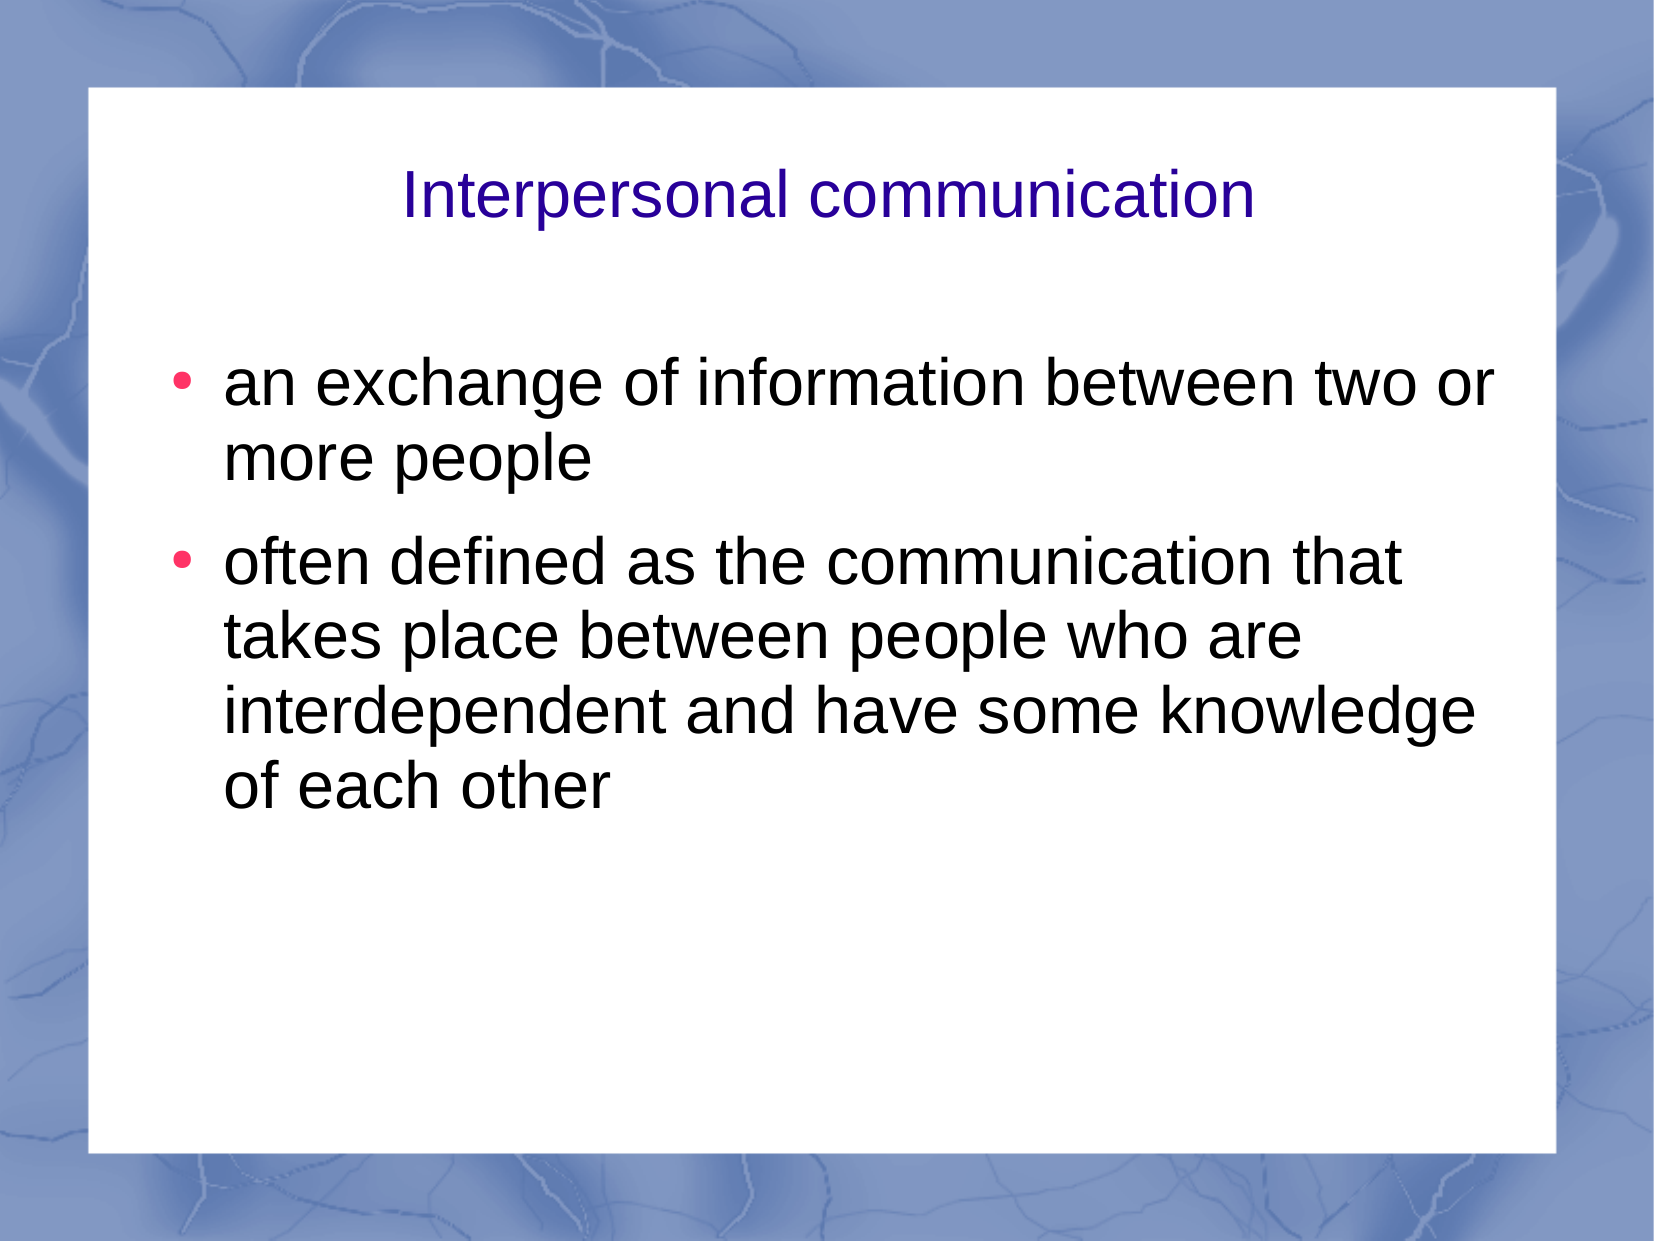

# Interpersonal communication
an exchange of information between two or more people
often defined as the communication that takes place between people who are interdependent and have some knowledge of each other